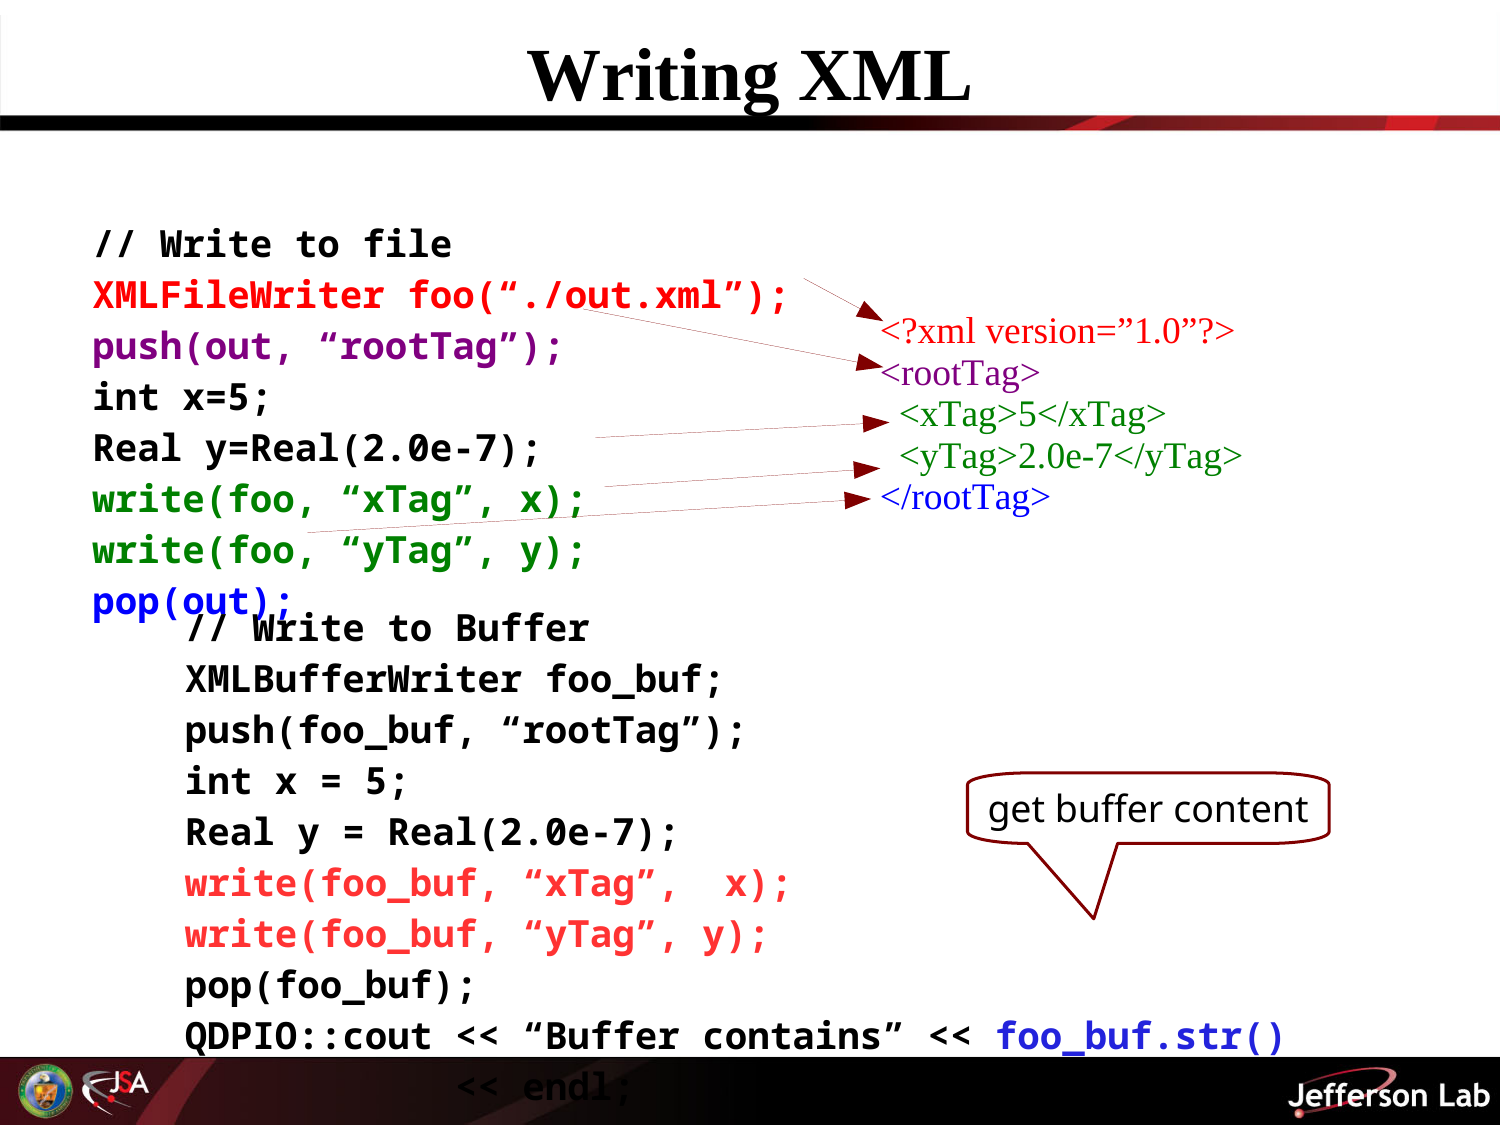

# Writing XML
// Write to file
XMLFileWriter foo(“./out.xml”);
push(out, “rootTag”);
int x=5;
Real y=Real(2.0e-7);
write(foo, “xTag”, x);
write(foo, “yTag”, y);
pop(out);
<?xml version=”1.0”?>
<rootTag>
 <xTag>5</xTag>
 <yTag>2.0e-7</yTag>
</rootTag>
// Write to Buffer
XMLBufferWriter foo_buf;
push(foo_buf, “rootTag”);
int x = 5;
Real y = Real(2.0e-7);
write(foo_buf, “xTag”, x);
write(foo_buf, “yTag”, y);
pop(foo_buf);
QDPIO::cout << “Buffer contains” << foo_buf.str()
 << endl;
get buffer content